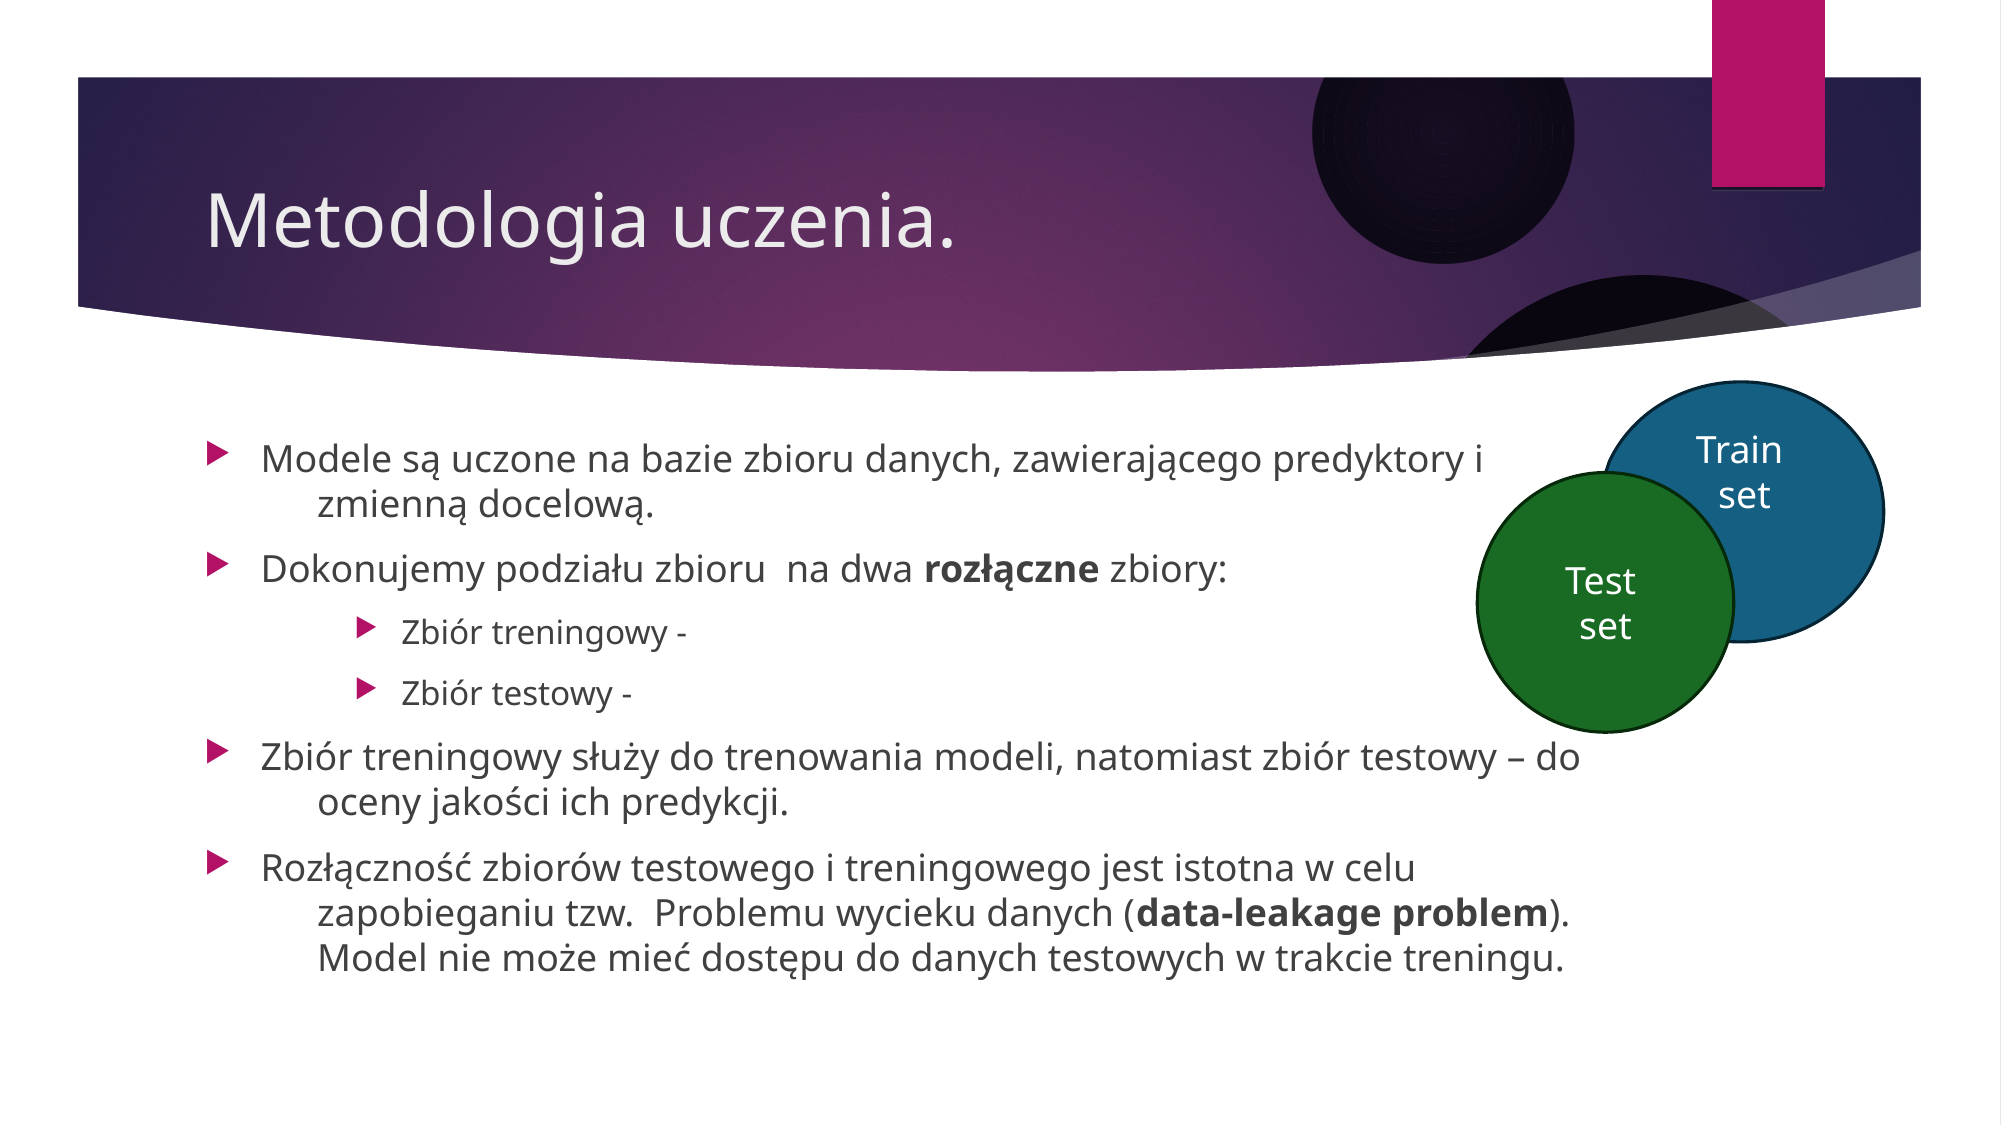

# Metodologia uczenia.
Train
set
Test
set
Modele są uczone na bazie zbioru danych, zawierającego predyktory i zmienną docelową.
Dokonujemy podziału zbioru na dwa rozłączne zbiory:
Zbiór treningowy -
Zbiór testowy -
Zbiór treningowy służy do trenowania modeli, natomiast zbiór testowy – do oceny jakości ich predykcji.
Rozłączność zbiorów testowego i treningowego jest istotna w celu zapobieganiu tzw. Problemu wycieku danych (data-leakage problem). Model nie może mieć dostępu do danych testowych w trakcie treningu.